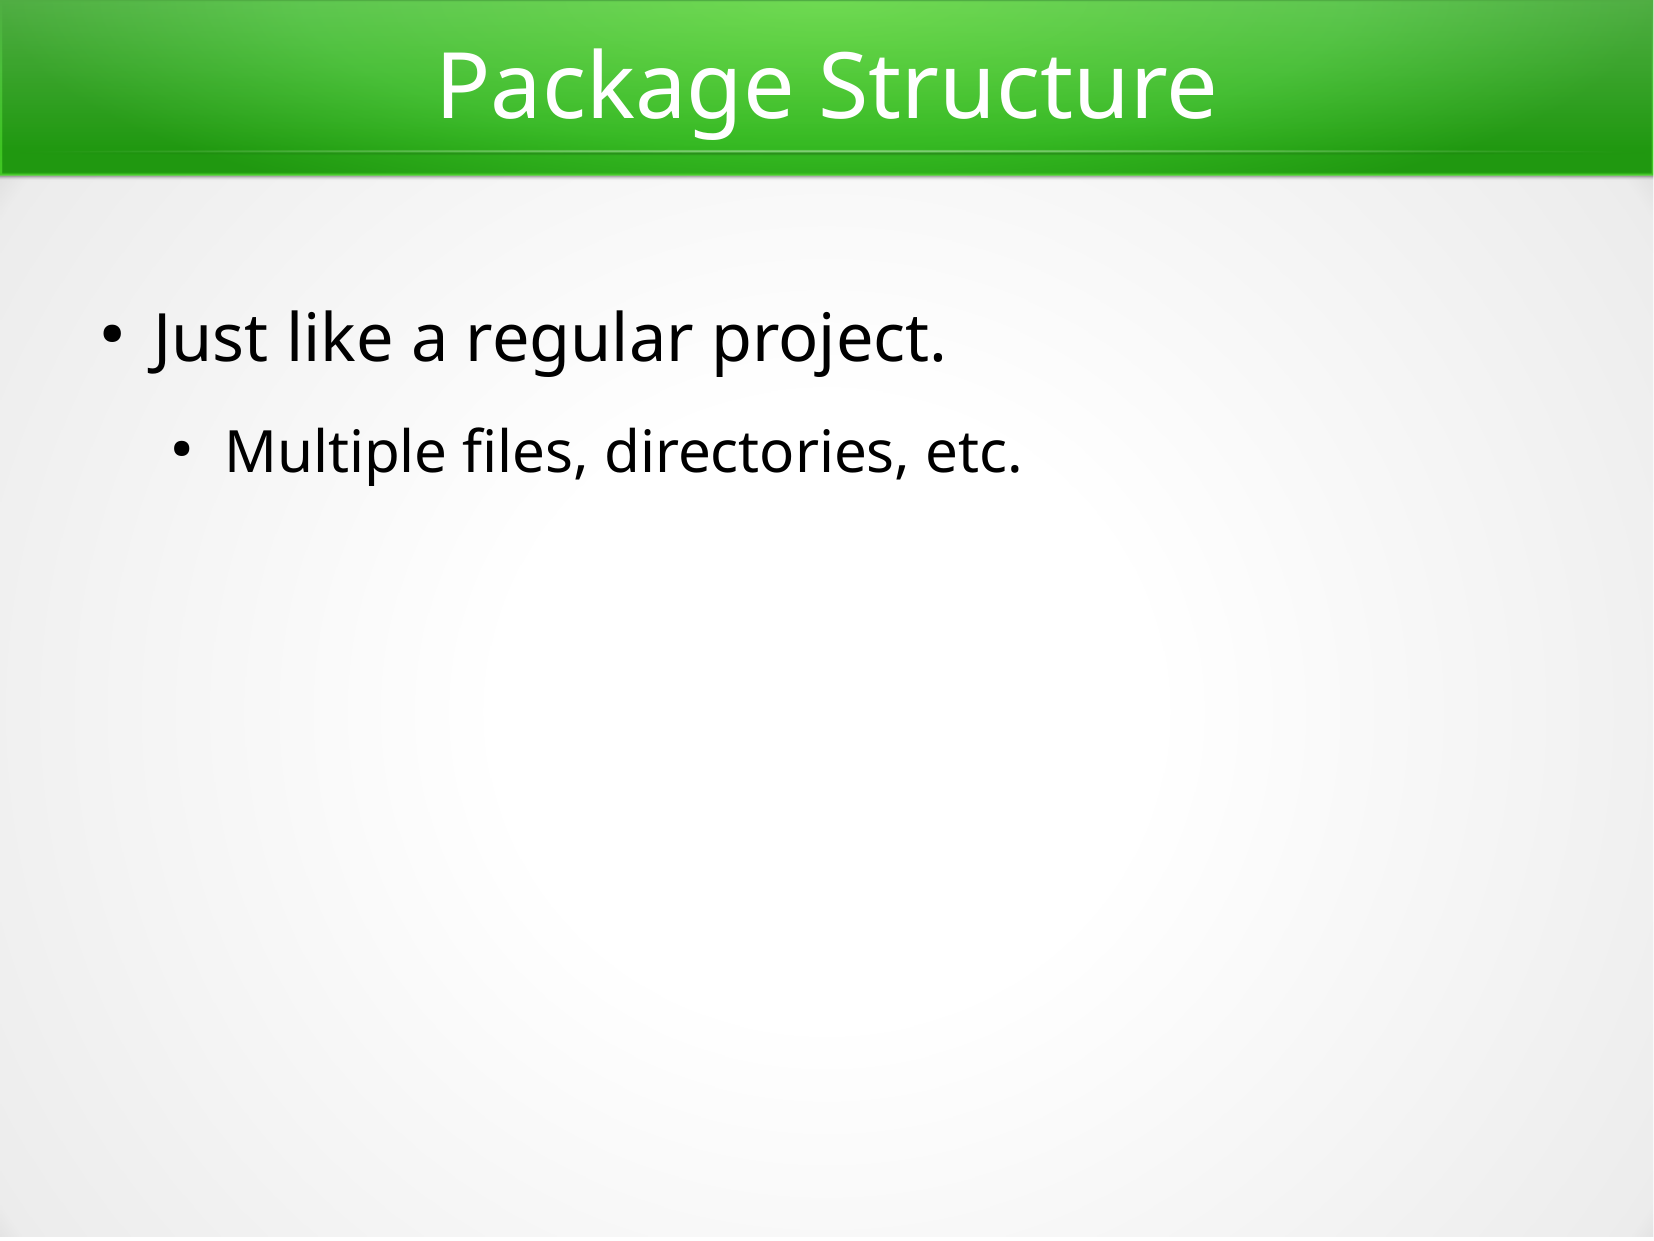

# Package Structure
Just like a regular project.
Multiple files, directories, etc.